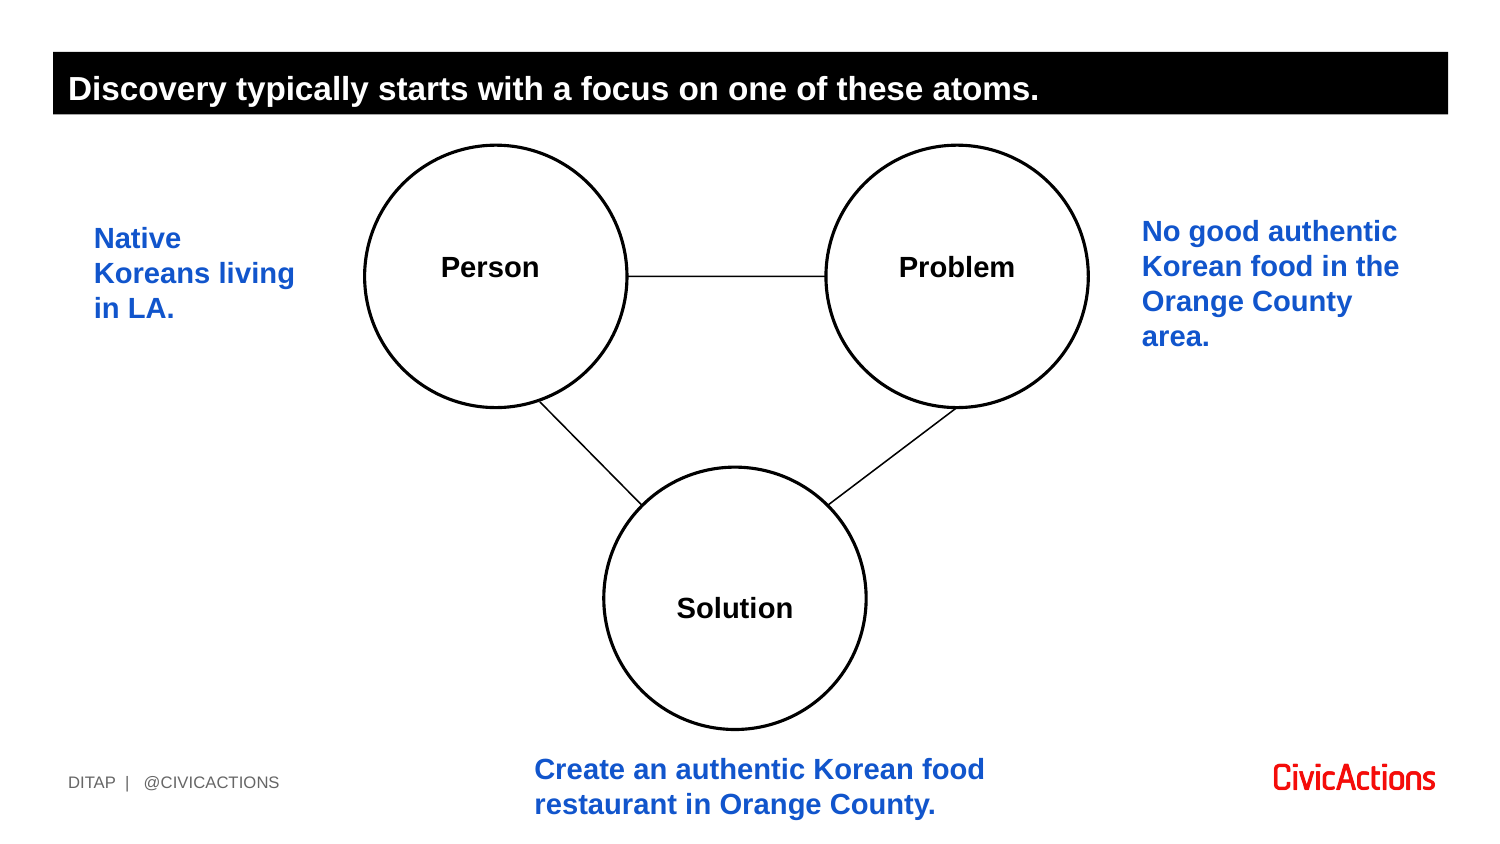

# Discovery typically starts with a focus on one of these atoms.
No good authentic Korean food in the Orange County area.
Native Koreans living in LA.
Person
Problem
Solution
Create an authentic Korean food restaurant in Orange County.